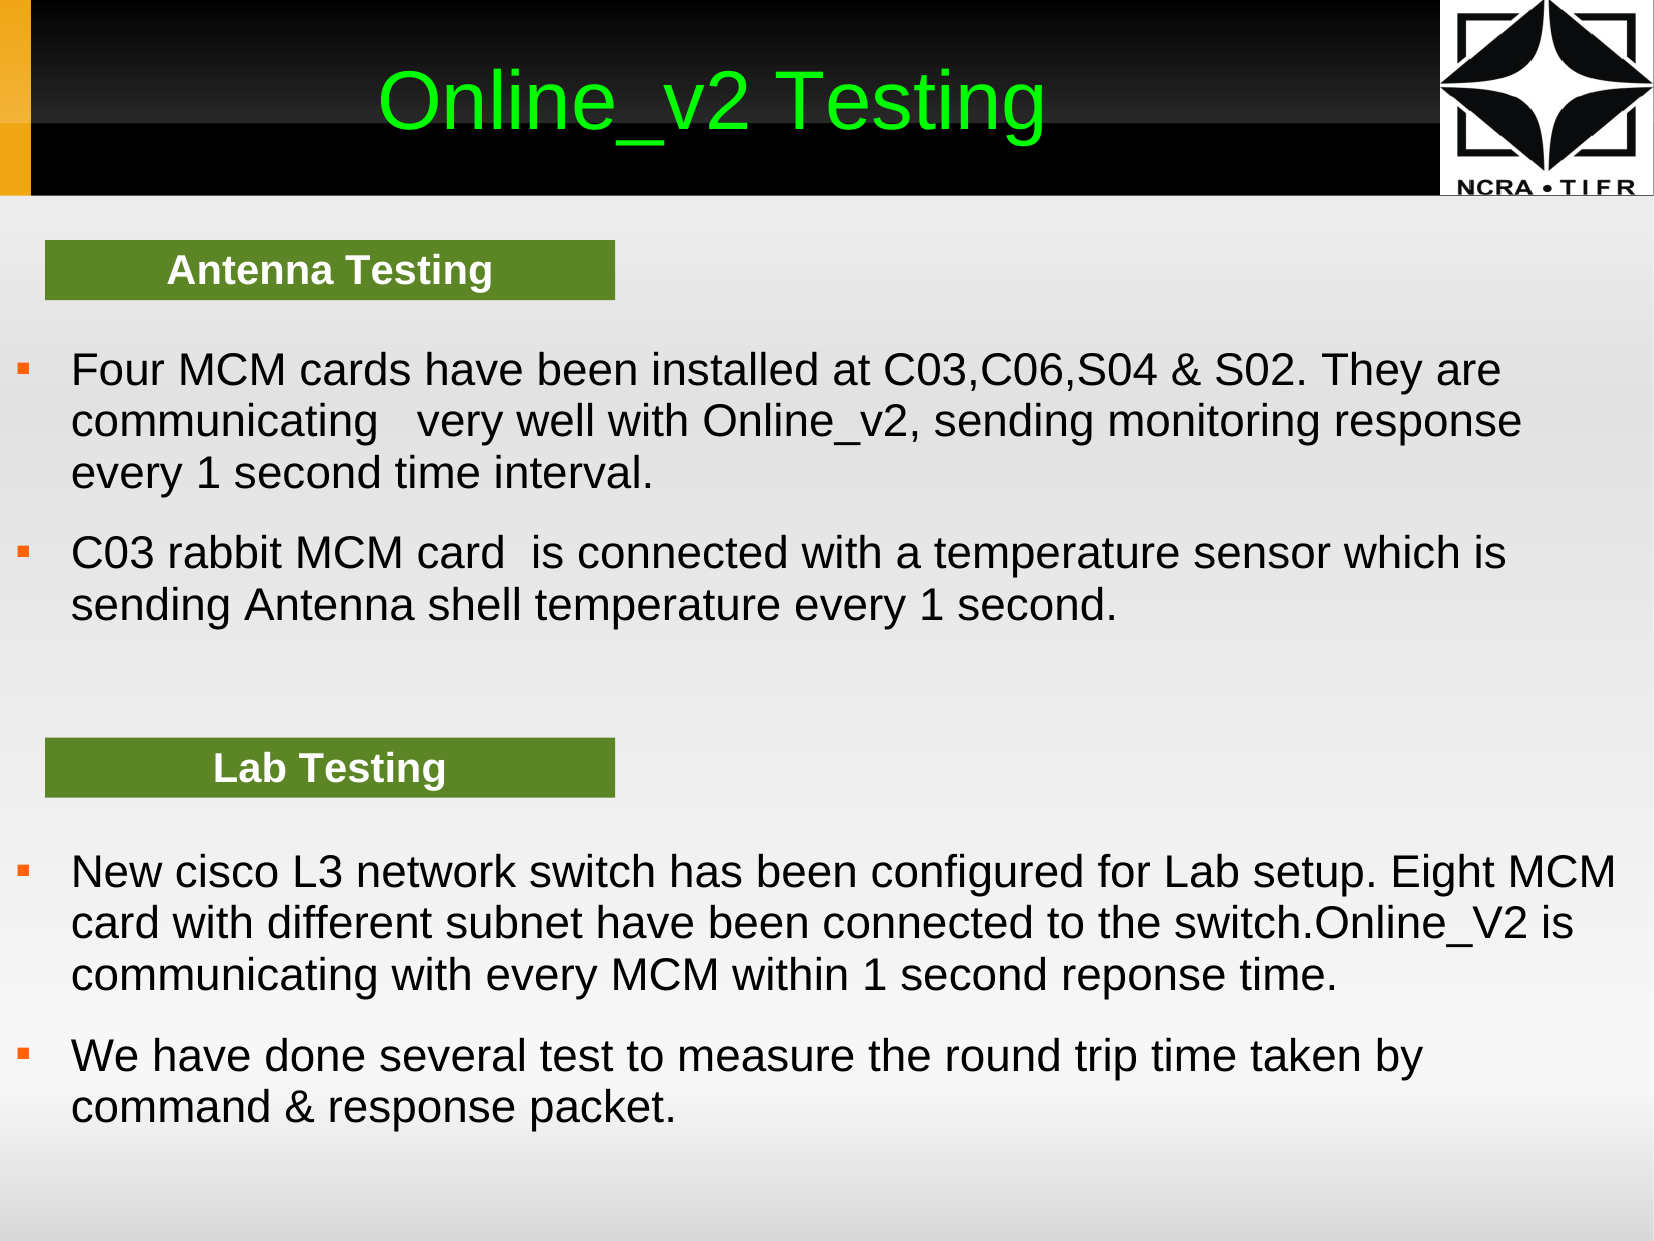

Online_v2 Testing
Antenna Testing
Four MCM cards have been installed at C03,C06,S04 & S02. They are communicating very well with Online_v2, sending monitoring response every 1 second time interval.
C03 rabbit MCM card is connected with a temperature sensor which is sending Antenna shell temperature every 1 second.
Lab Testing
New cisco L3 network switch has been configured for Lab setup. Eight MCM card with different subnet have been connected to the switch.Online_V2 is communicating with every MCM within 1 second reponse time.
We have done several test to measure the round trip time taken by command & response packet.